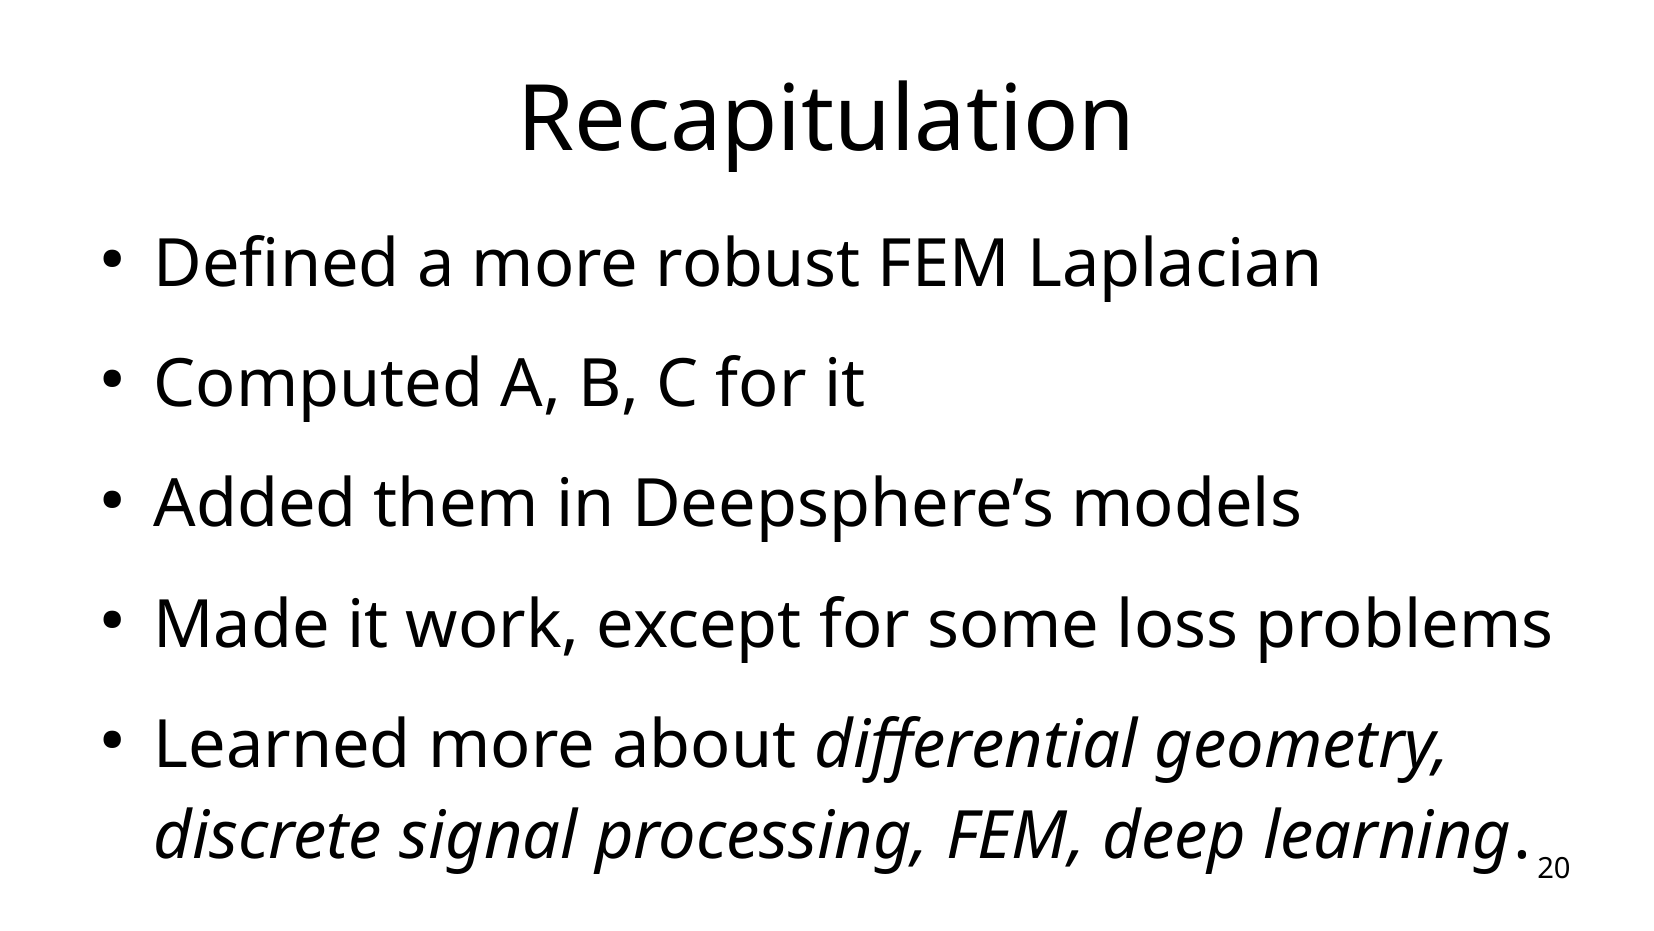

# Recapitulation
Defined a more robust FEM Laplacian
Computed A, B, C for it
Added them in Deepsphere’s models
Made it work, except for some loss problems
Learned more about differential geometry, discrete signal processing, FEM, deep learning.
20